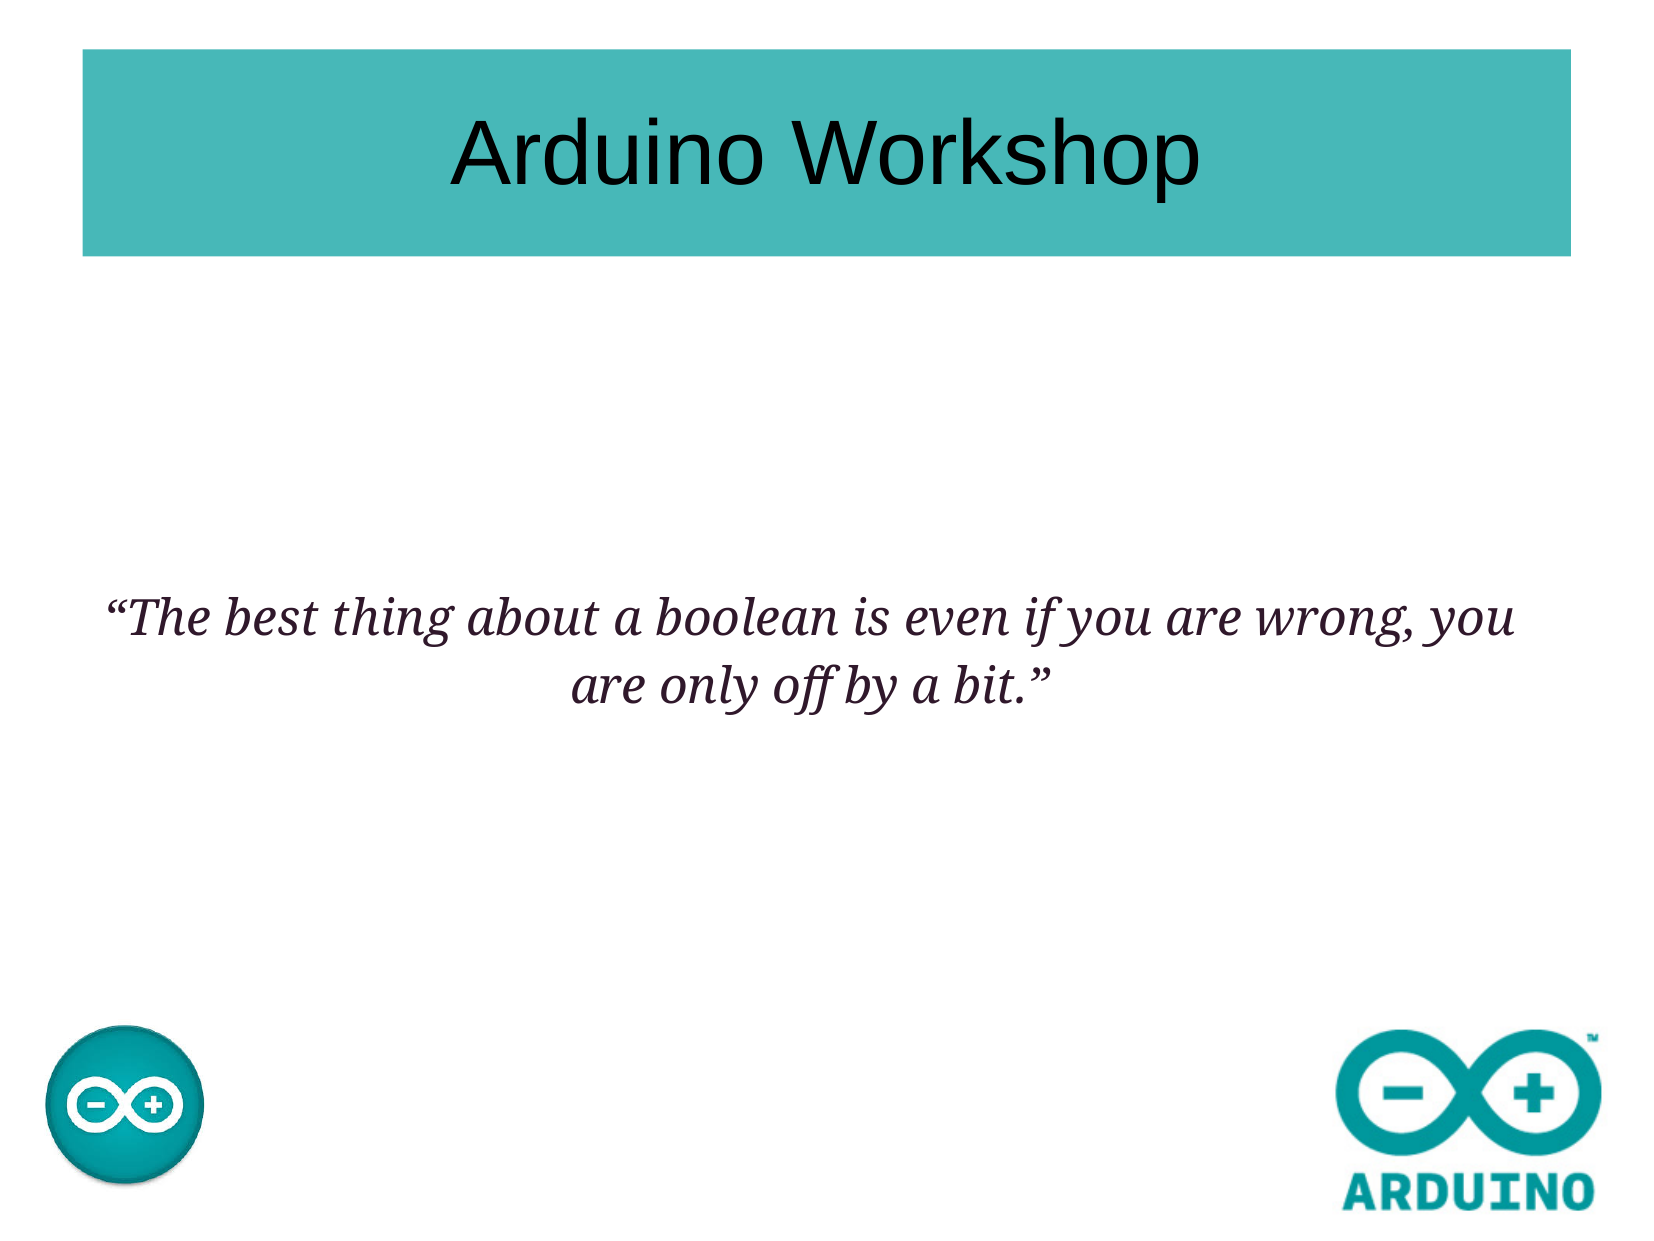

# Arduino Workshop
“The best thing about a boolean is even if you are wrong, you are only off by a bit.”